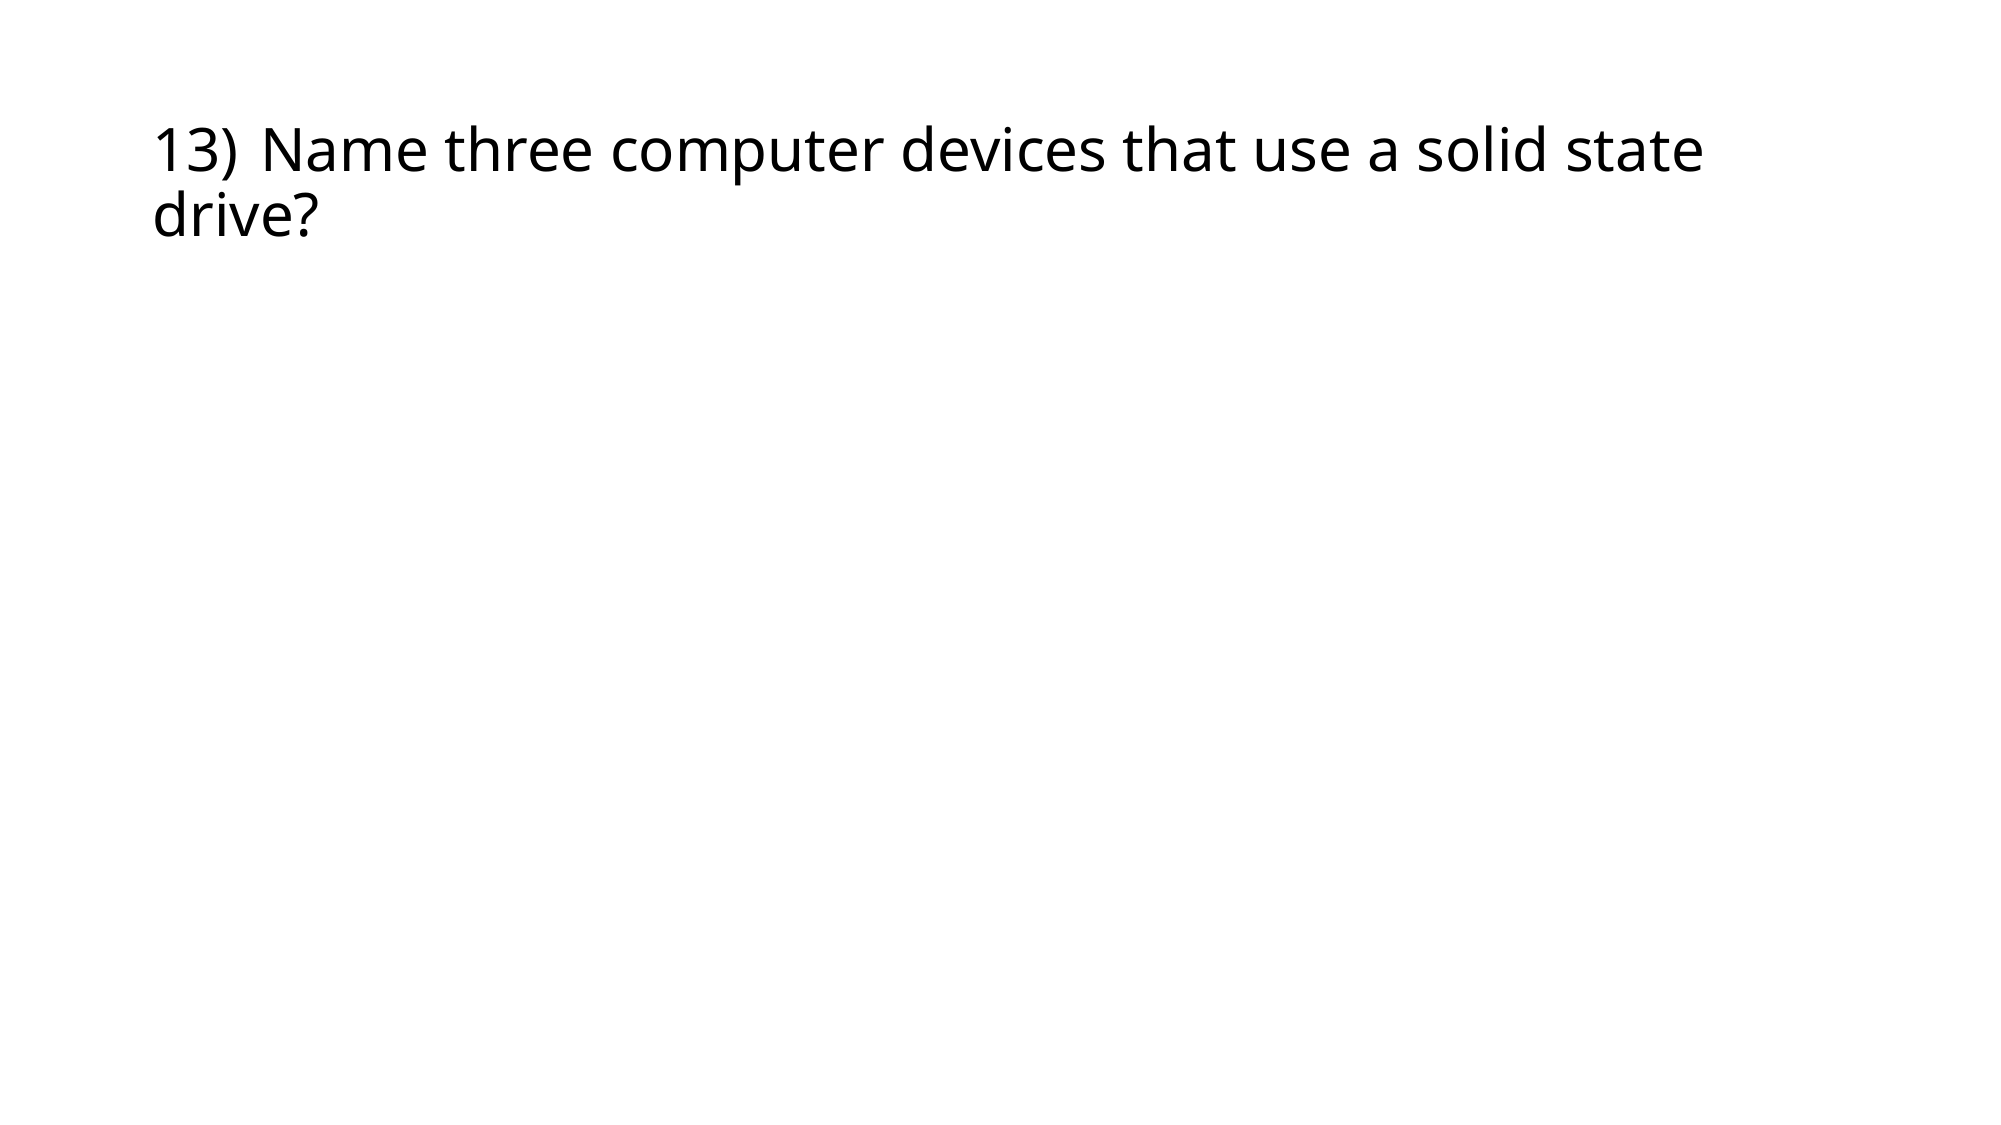

# 13)	Name three computer devices that use a solid state drive?